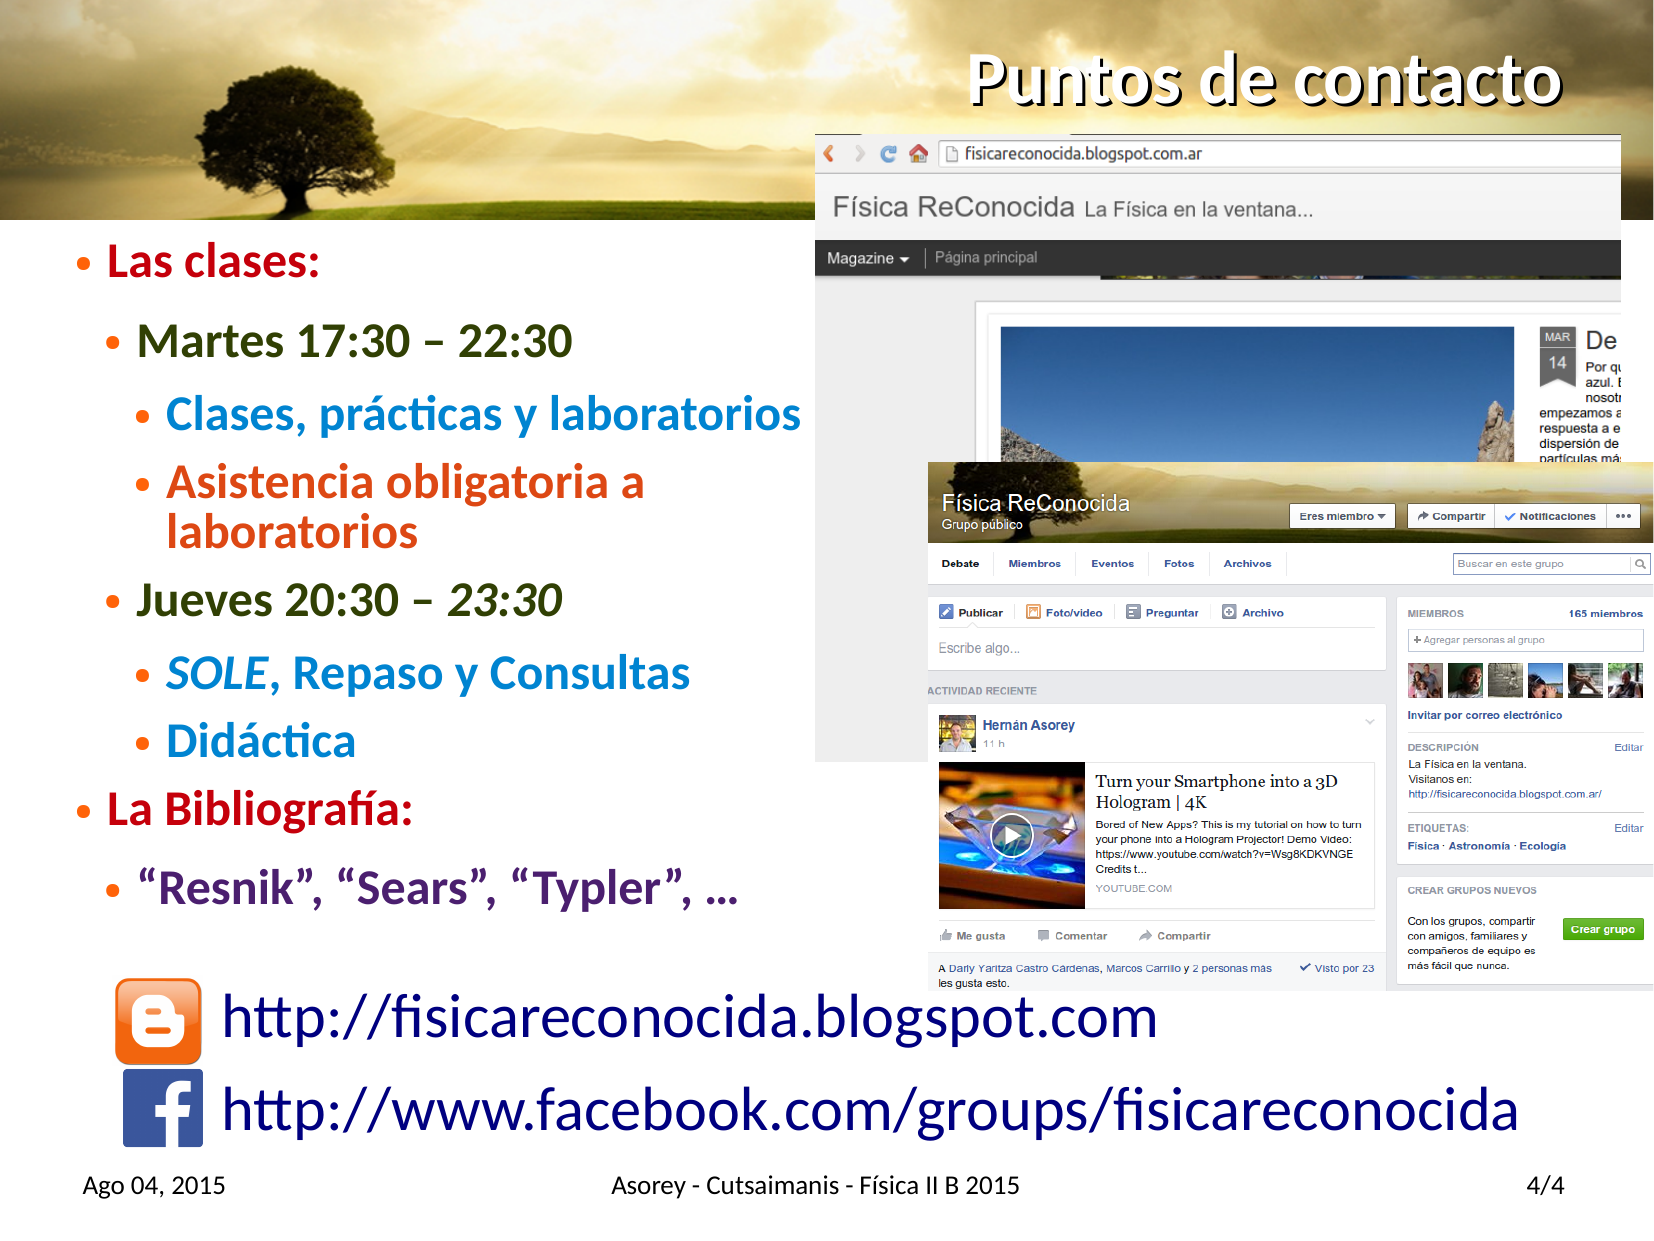

# Puntos de contacto
Las clases:
Martes 17:30 – 22:30
Clases, prácticas y laboratorios
Asistencia obligatoria a laboratorios
Jueves 20:30 – 23:30
SOLE, Repaso y Consultas
Didáctica
La Bibliografía:
“Resnik”, “Sears”, “Typler”, …
 http://fisicareconocida.blogspot.com
 http://www.facebook.com/groups/fisicareconocida
Ago 04, 2015
Asorey - Cutsaimanis - Física II B 2015
4